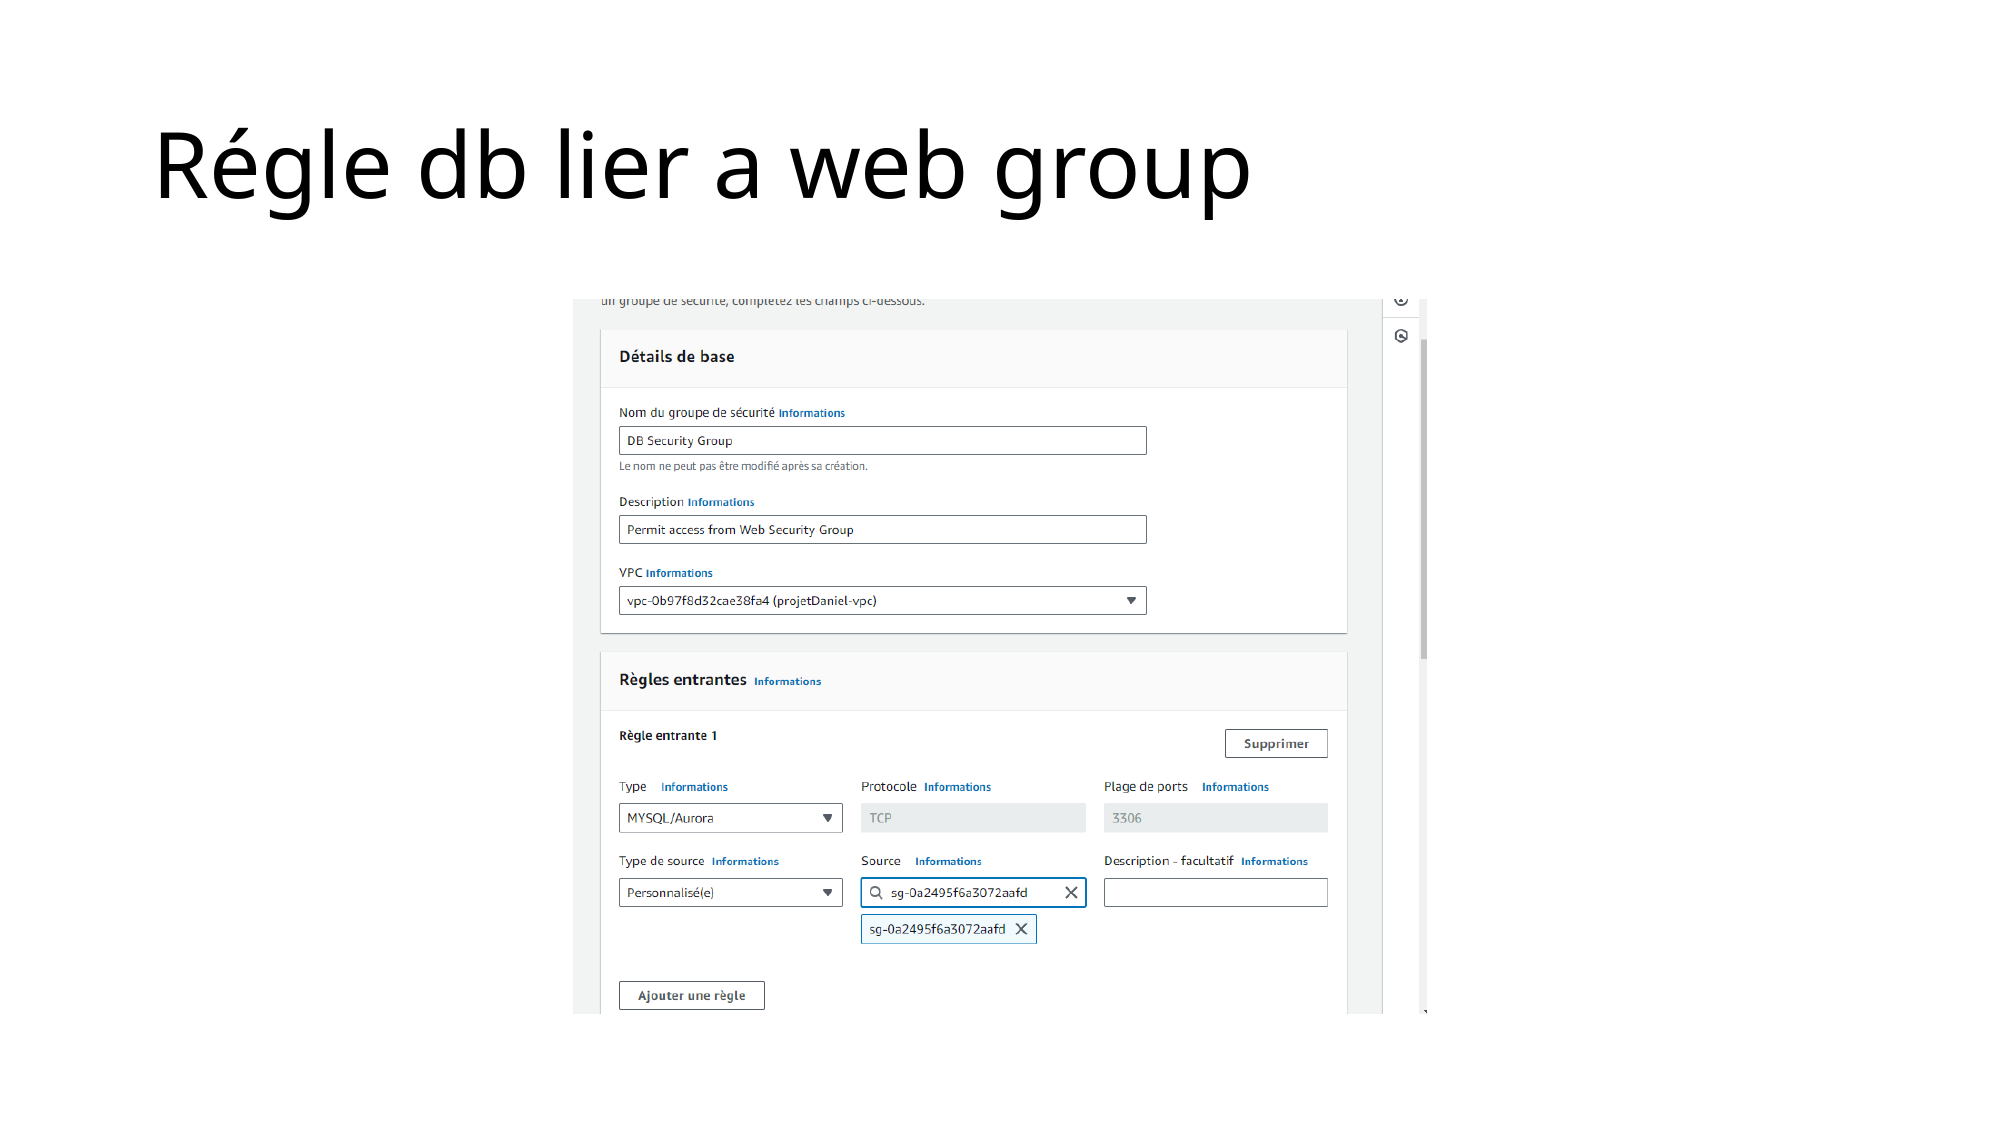

# Régle db lier a web group